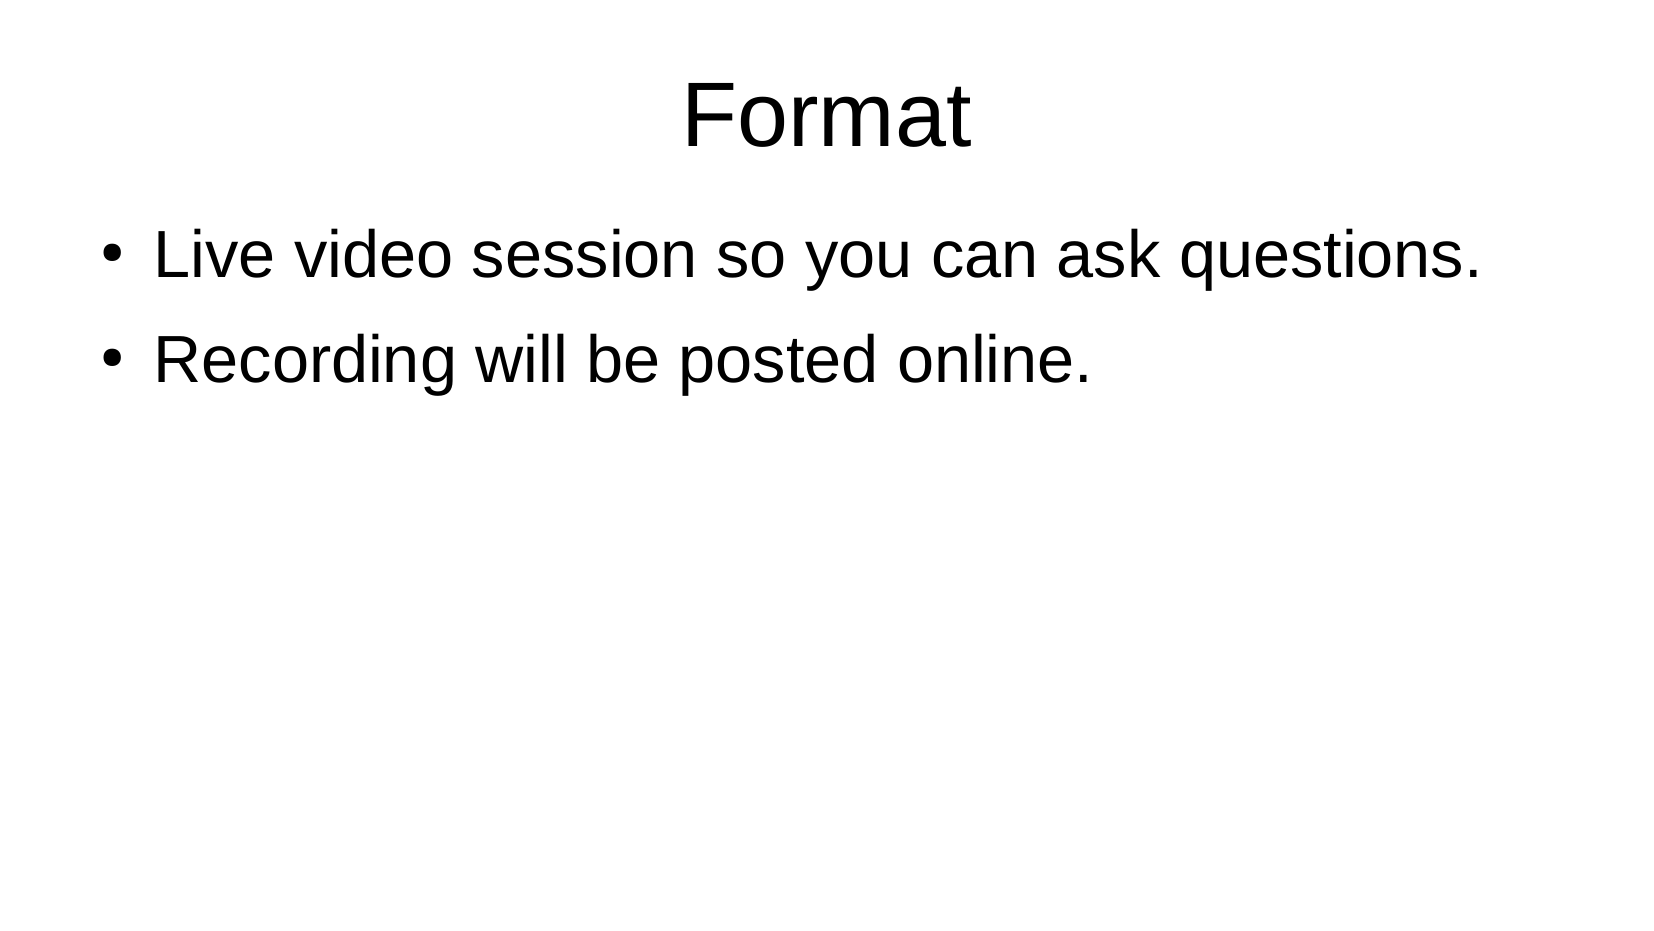

# Format
Live video session so you can ask questions.
Recording will be posted online.